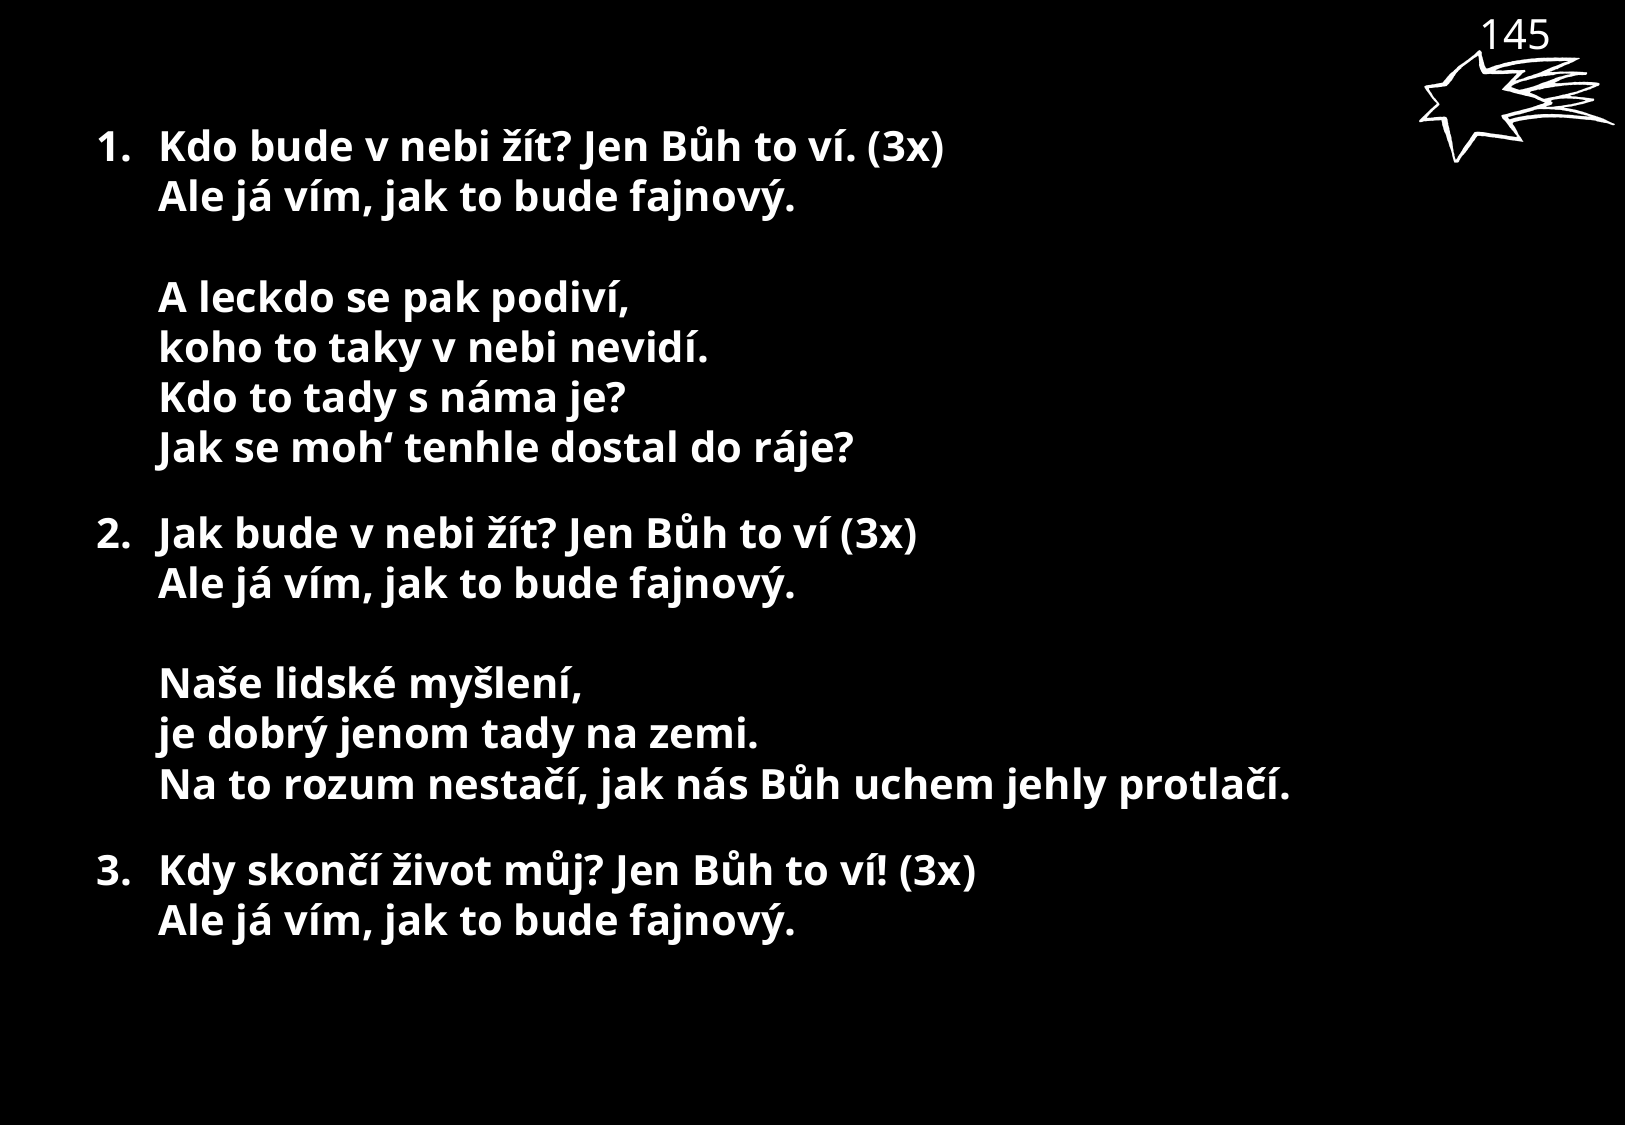

145
# 1. 	Kdo bude v nebi žít? Jen Bůh to ví. (3x) Ale já vím, jak to bude fajnový. A leckdo se pak podiví, koho to taky v nebi nevidí. Kdo to tady s náma je? Jak se moh‘ tenhle dostal do ráje?
Jak bude v nebi žít? Jen Bůh to ví (3x)
Ale já vím, jak to bude fajnový.
Naše lidské myšlení,
je dobrý jenom tady na zemi.
Na to rozum nestačí, jak nás Bůh uchem jehly protlačí.
Kdy skončí život můj? Jen Bůh to ví! (3x)
Ale já vím, jak to bude fajnový.